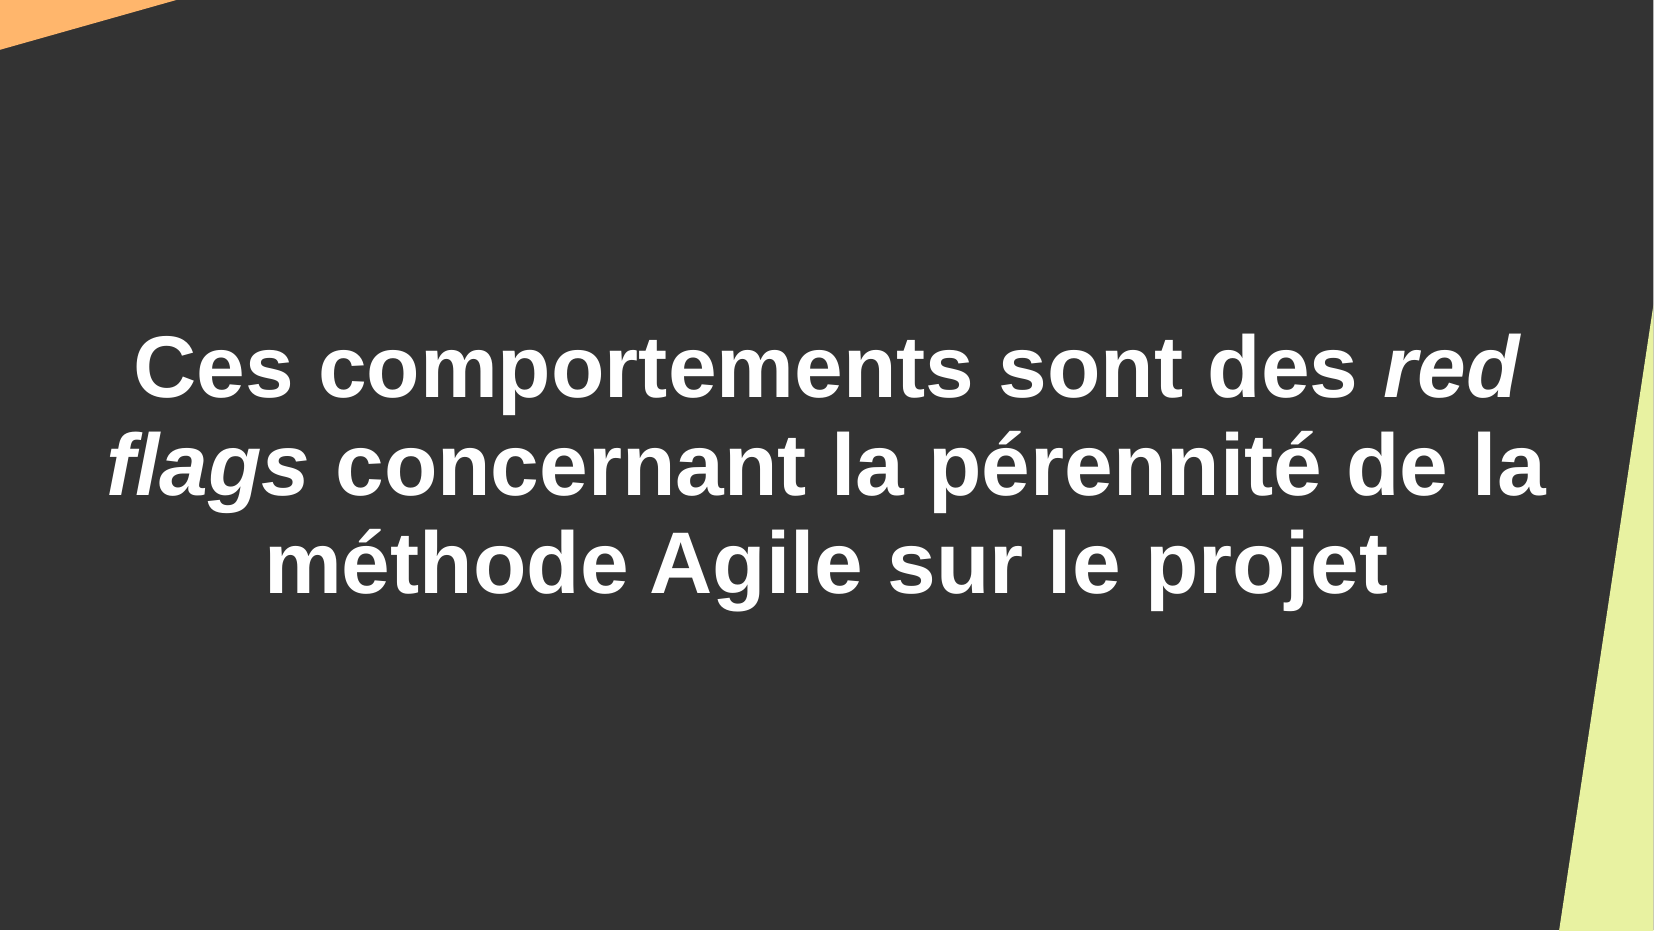

# Ces comportements sont des red flags concernant la pérennité de la méthode Agile sur le projet